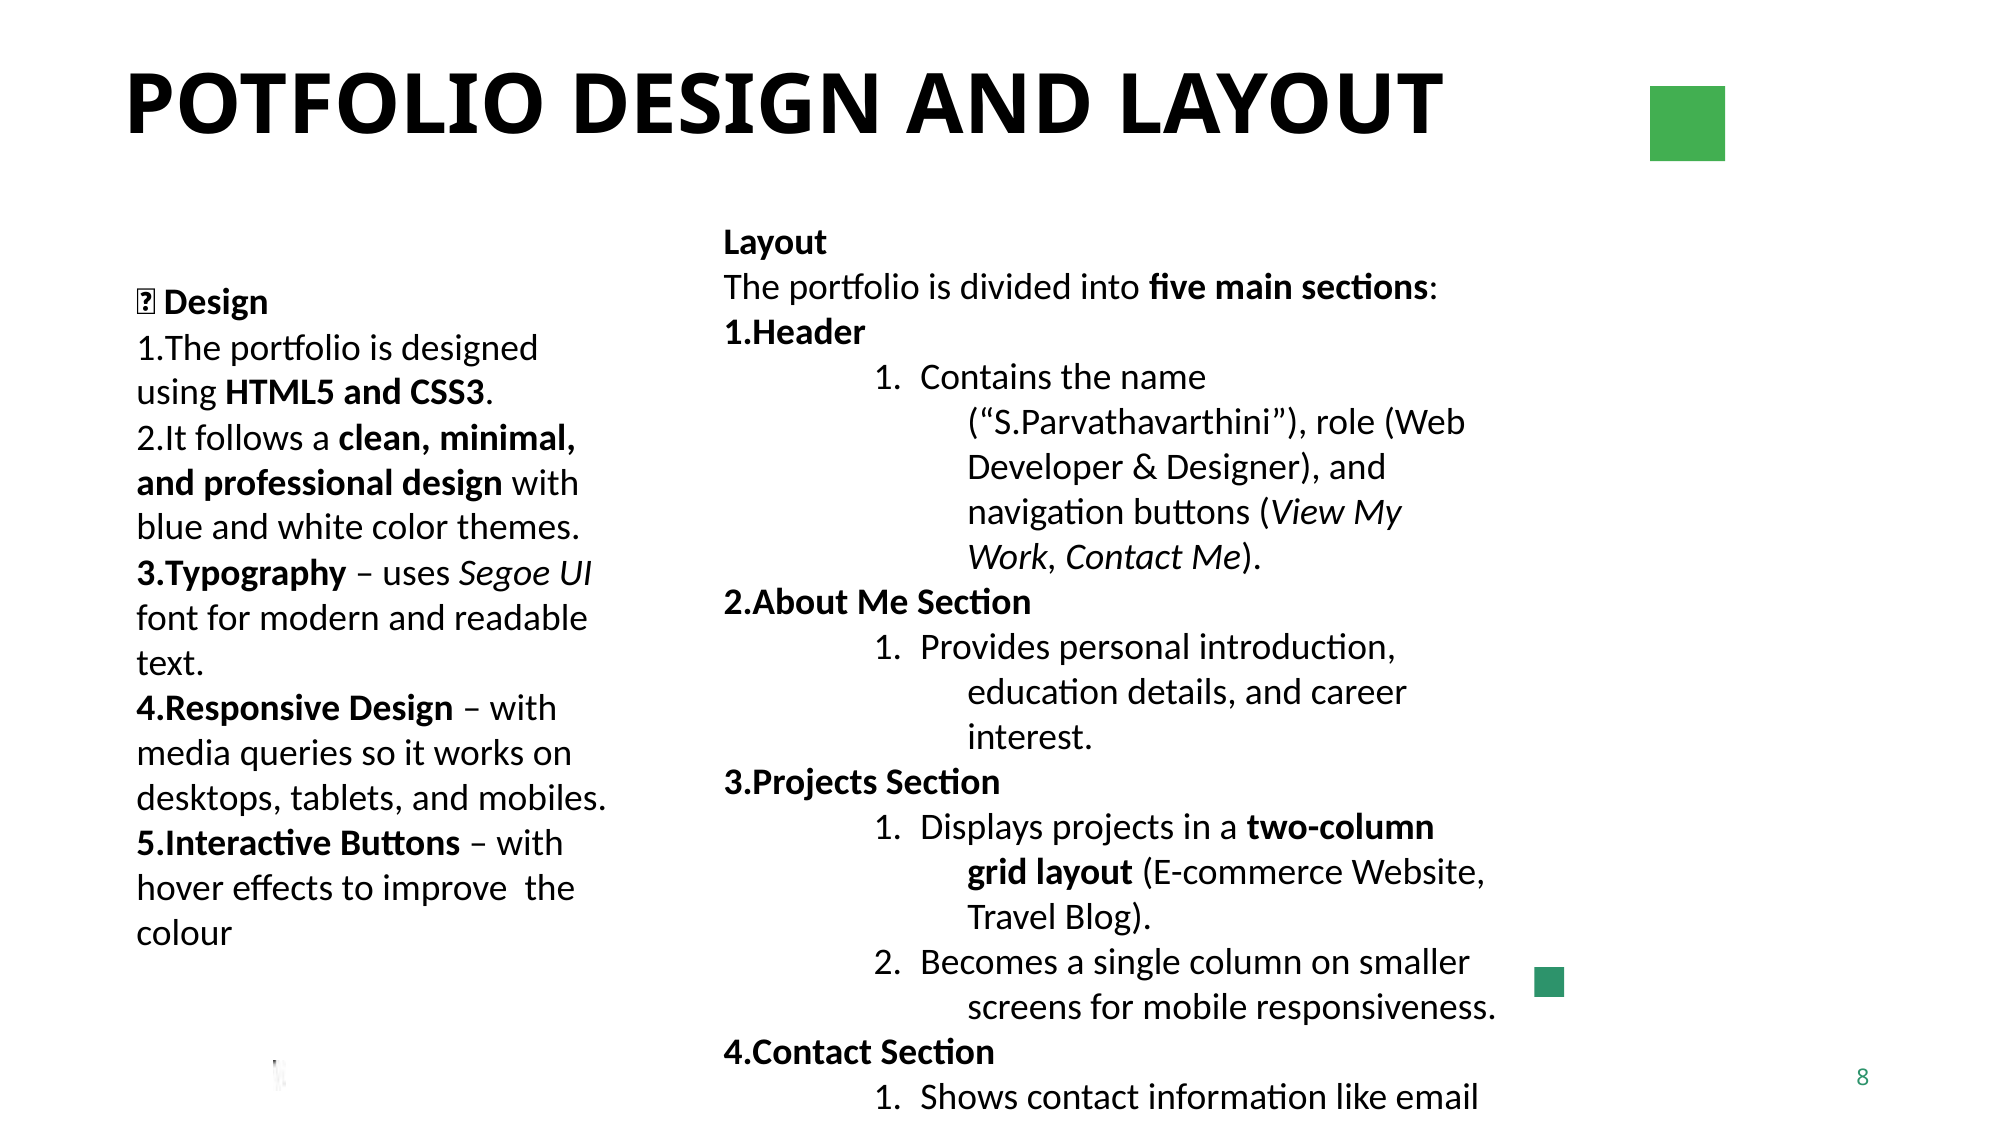

POTFOLIO DESIGN AND LAYOUT
Layout
The portfolio is divided into five main sections:
Header
Contains the name (“S.Parvathavarthini”), role (Web Developer & Designer), and navigation buttons (View My Work, Contact Me).
About Me Section
Provides personal introduction, education details, and career interest.
Projects Section
Displays projects in a two-column grid layout (E-commerce Website, Travel Blog).
Becomes a single column on smaller screens for mobile responsiveness.
Contact Section
Shows contact information like email and phone number.
🔹 Design
The portfolio is designed using HTML5 and CSS3.
It follows a clean, minimal, and professional design with blue and white color themes.
Typography – uses Segoe UI font for modern and readable text.
Responsive Design – with media queries so it works on desktops, tablets, and mobiles.
Interactive Buttons – with hover effects to improve the colour